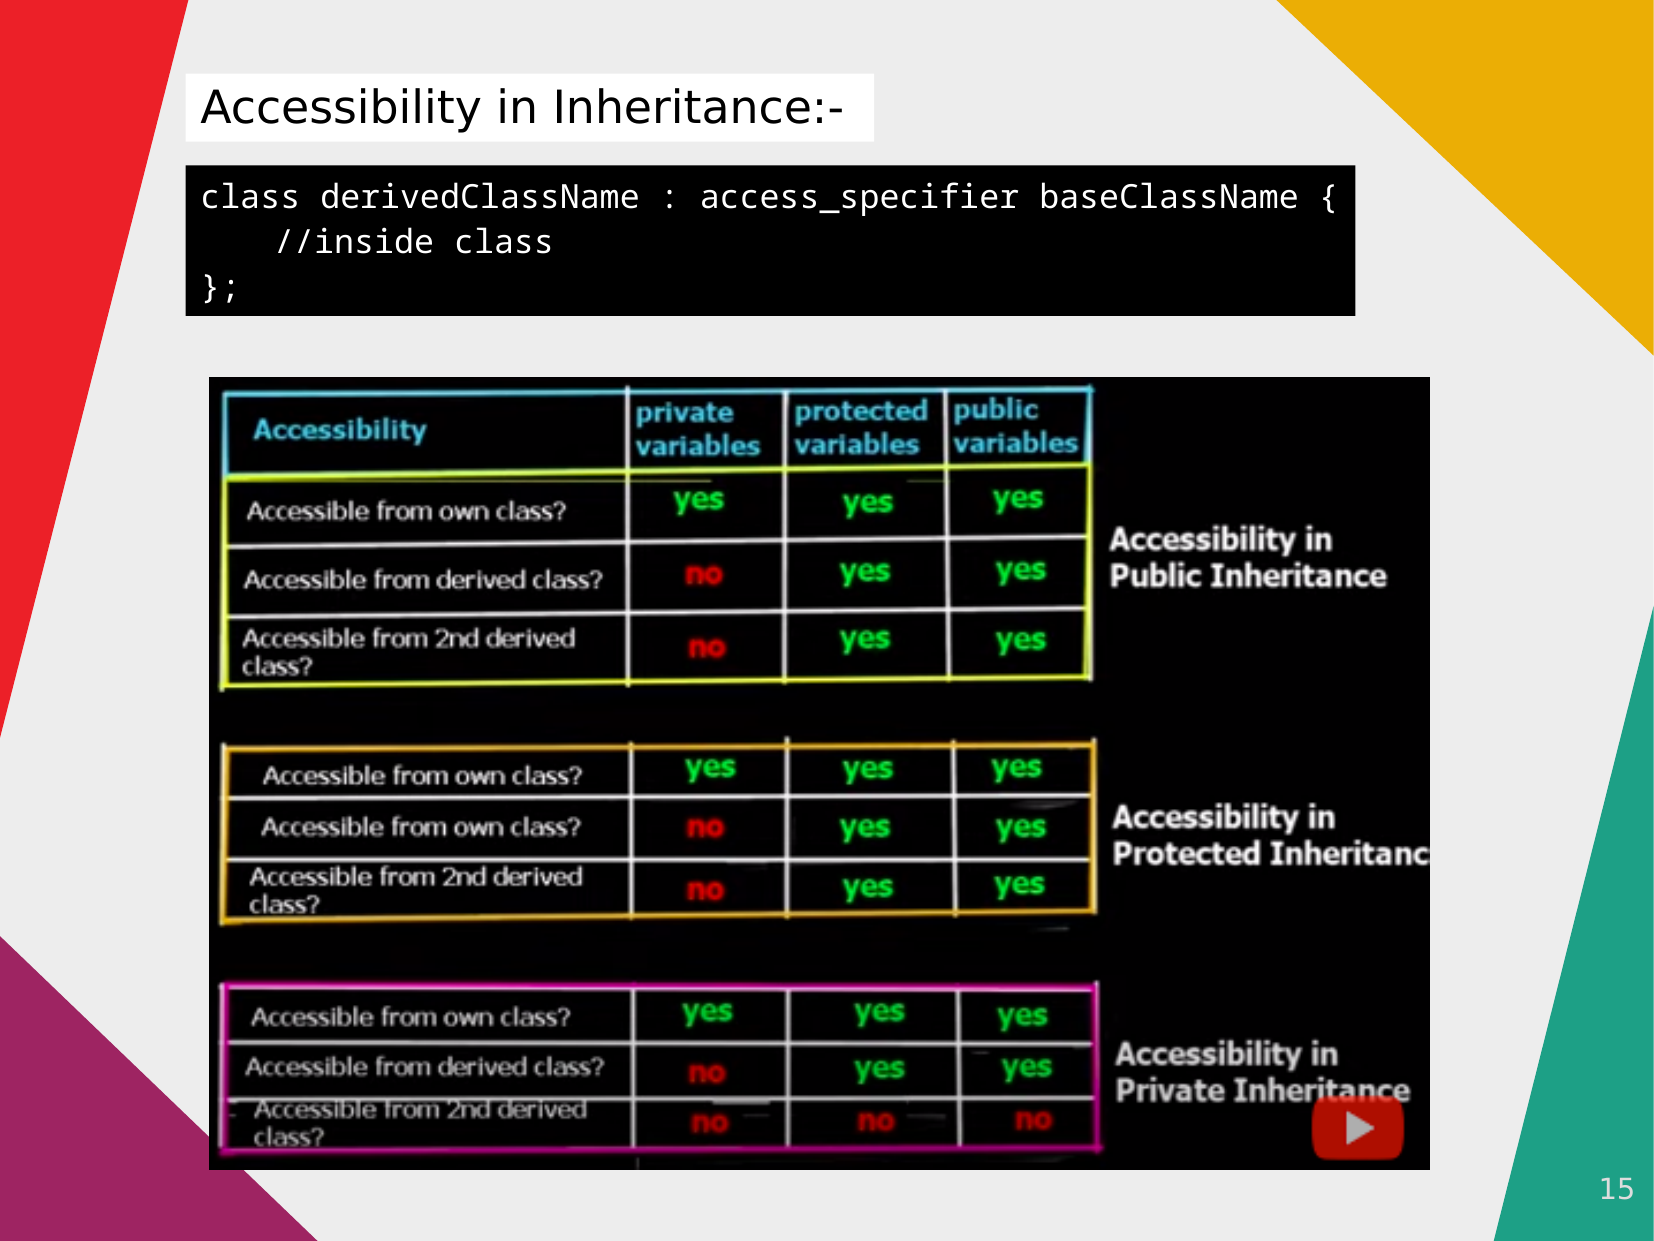

Accessibility in Inheritance:-
class derivedClassName : access_specifier baseClassName {
	//inside class
};
15